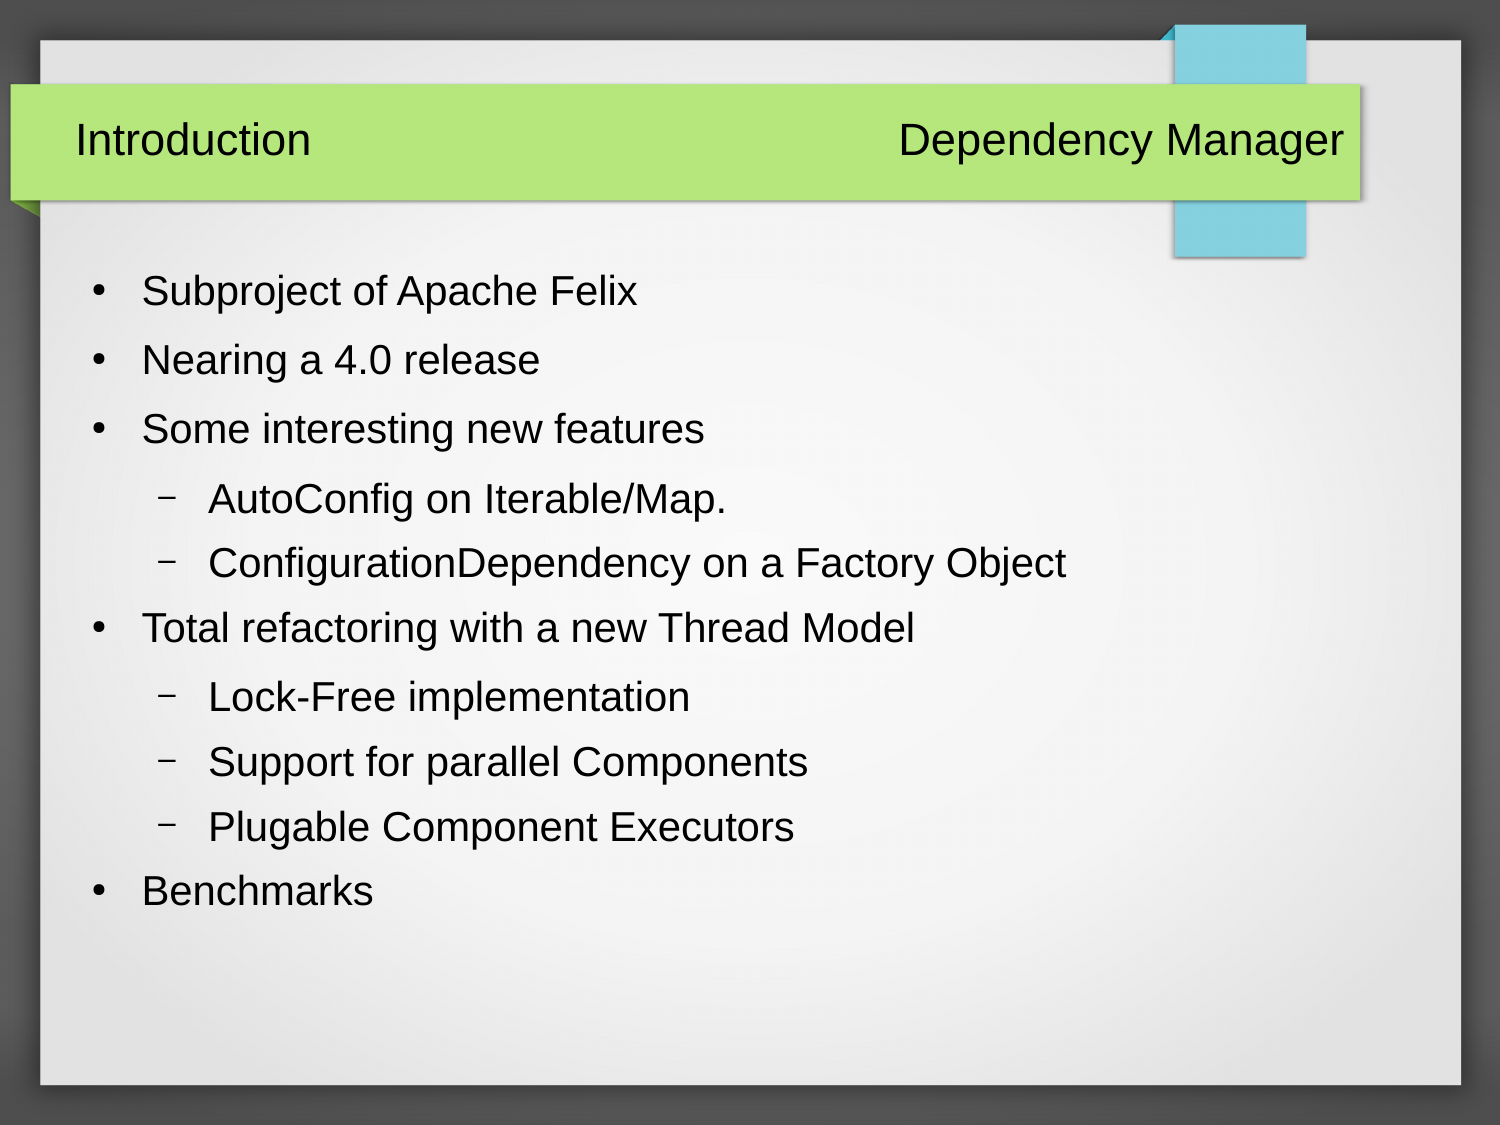

# Introduction Dependency Manager
Subproject of Apache Felix
Nearing a 4.0 release
Some interesting new features
AutoConfig on Iterable/Map.
ConfigurationDependency on a Factory Object
Total refactoring with a new Thread Model
Lock-Free implementation
Support for parallel Components
Plugable Component Executors
Benchmarks